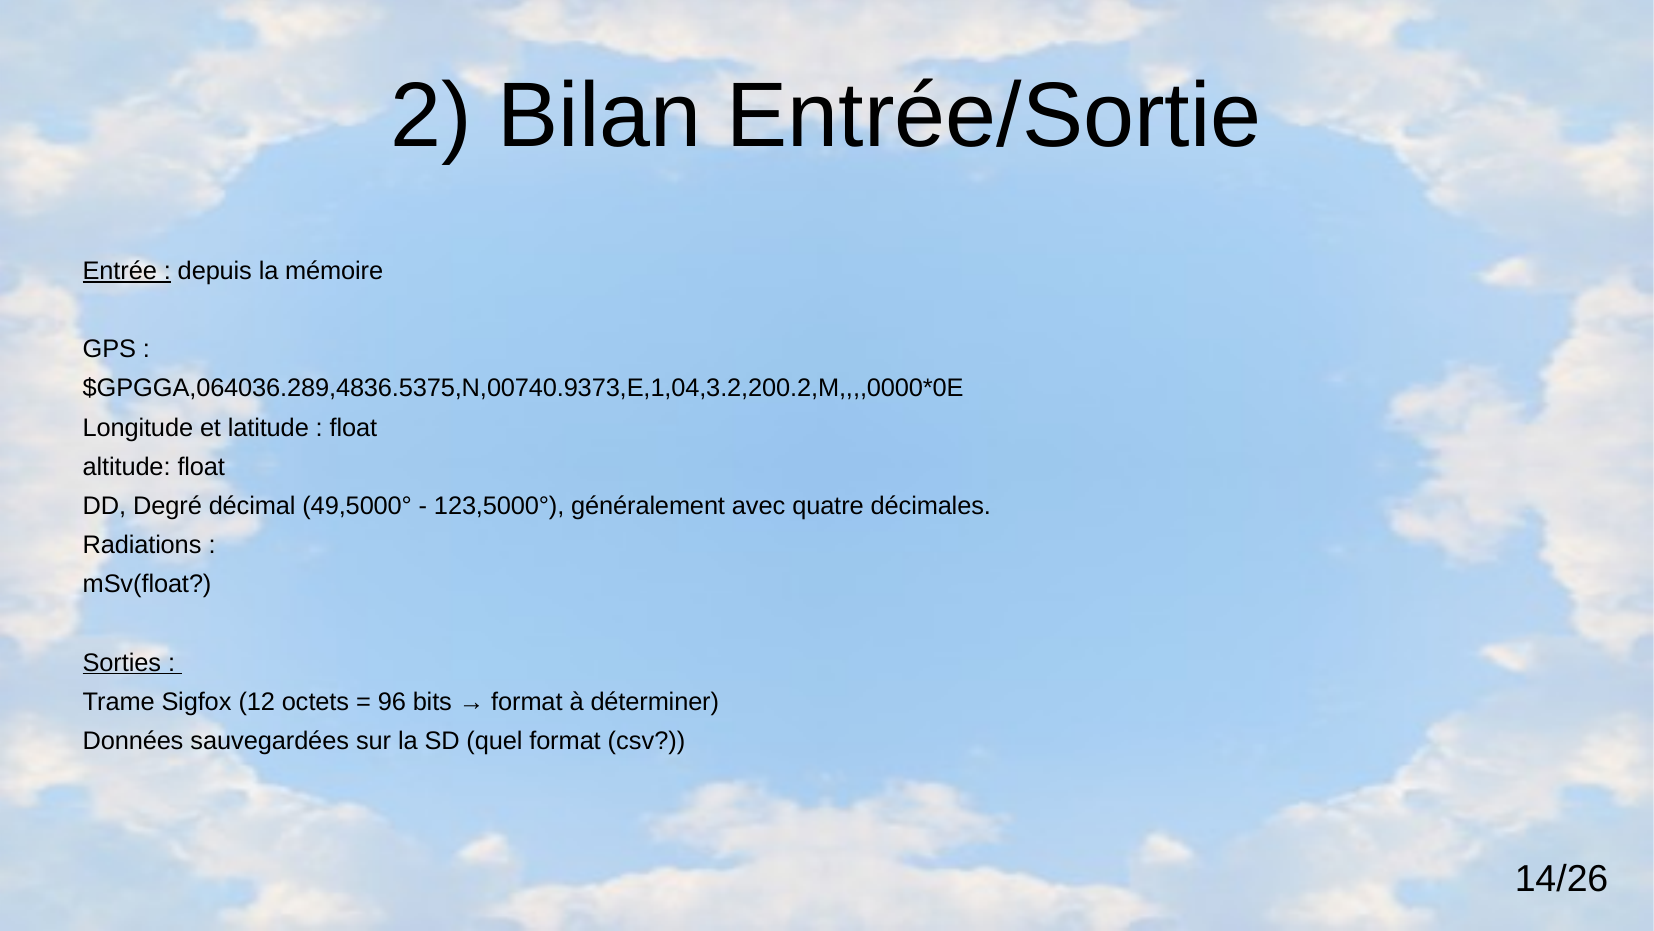

# 2) Bilan Entrée/Sortie
Entrée : depuis la mémoire
GPS :
$GPGGA,064036.289,4836.5375,N,00740.9373,E,1,04,3.2,200.2,M,,,,0000*0E
Longitude et latitude : float
altitude: float
DD, Degré décimal (49,5000° - 123,5000°), généralement avec quatre décimales.
Radiations :
mSv(float?)
Sorties :
Trame Sigfox (12 octets = 96 bits → format à déterminer)
Données sauvegardées sur la SD (quel format (csv?))